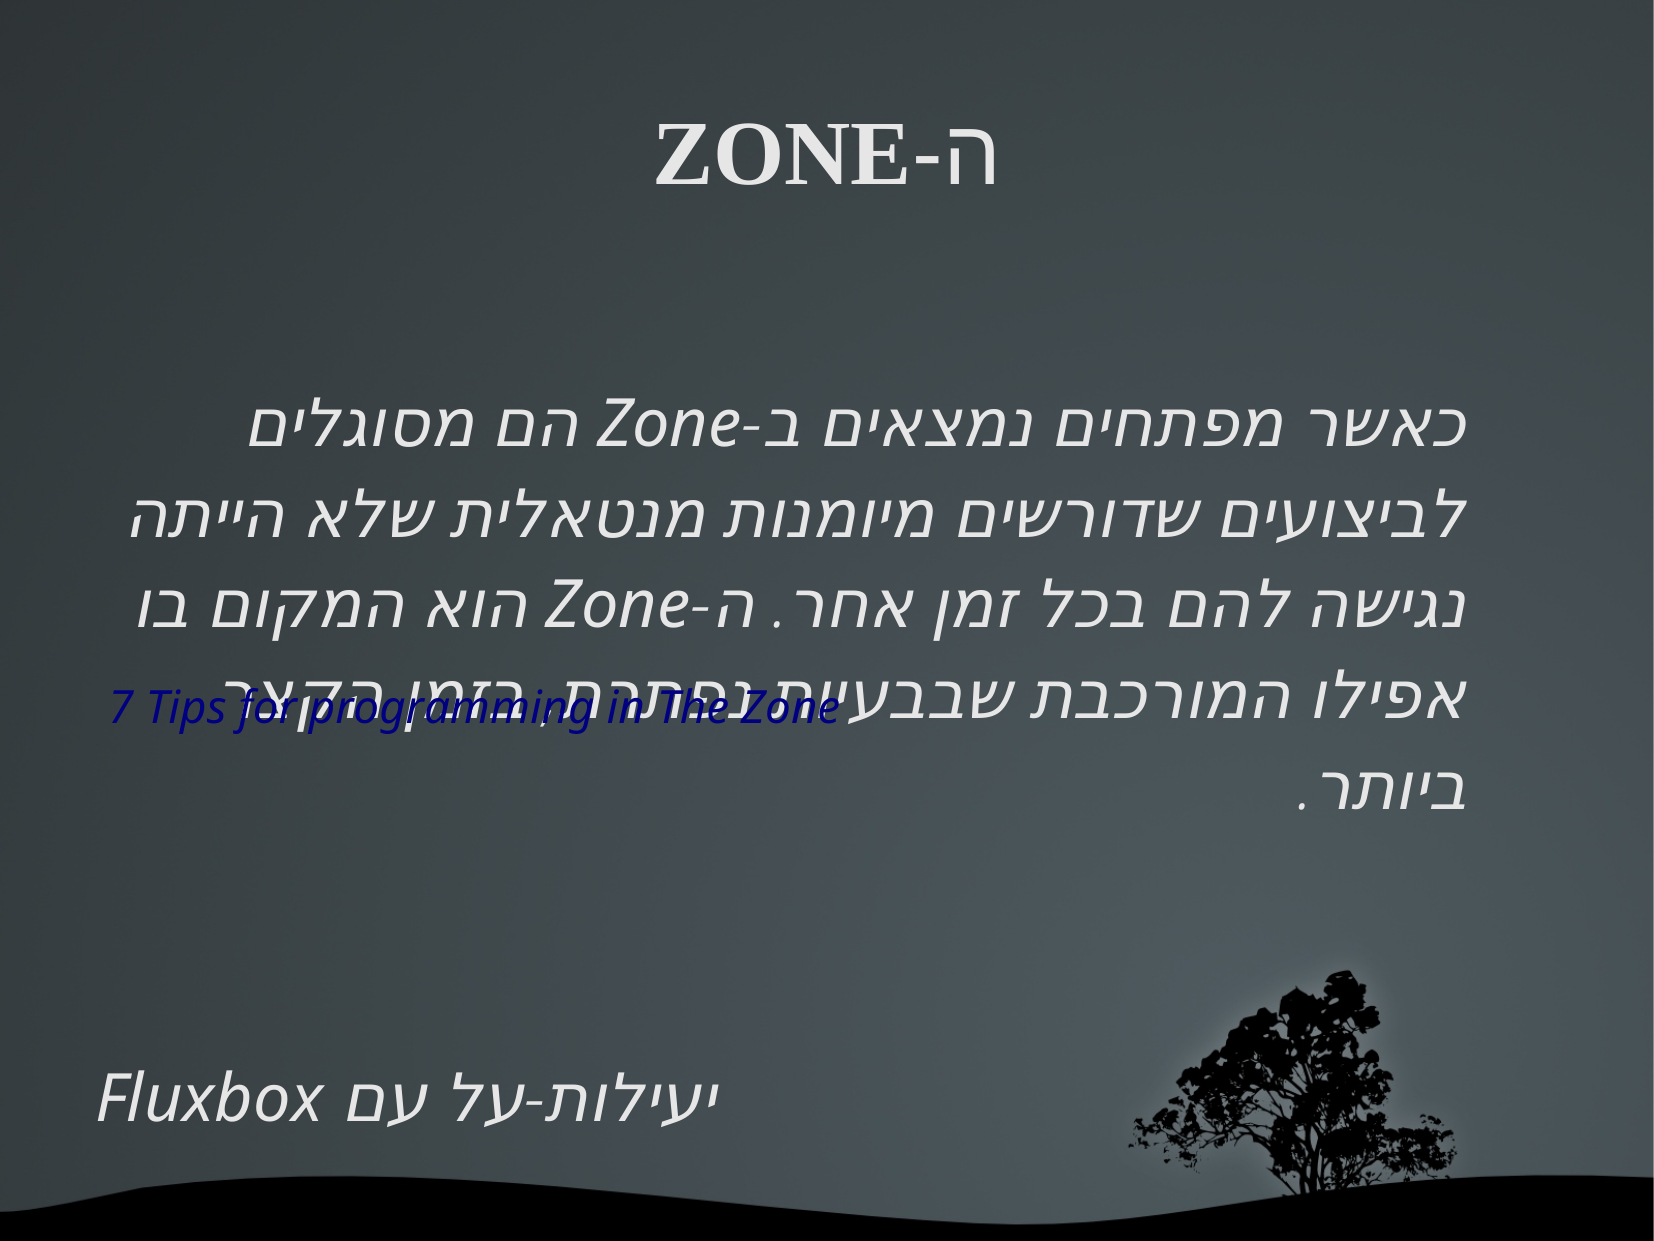

# ה-ZONE
כאשר מפתחים נמצאים ב-Zone הם מסוגלים לביצועים שדורשים מיומנות מנטאלית שלא הייתה נגישה להם בכל זמן אחר. ה-Zone הוא המקום בו אפילו המורכבת שבבעיות נפתרת, בזמן הקצר ביותר.
7 Tips for programming in The Zone
יעילות-על עם Fluxbox